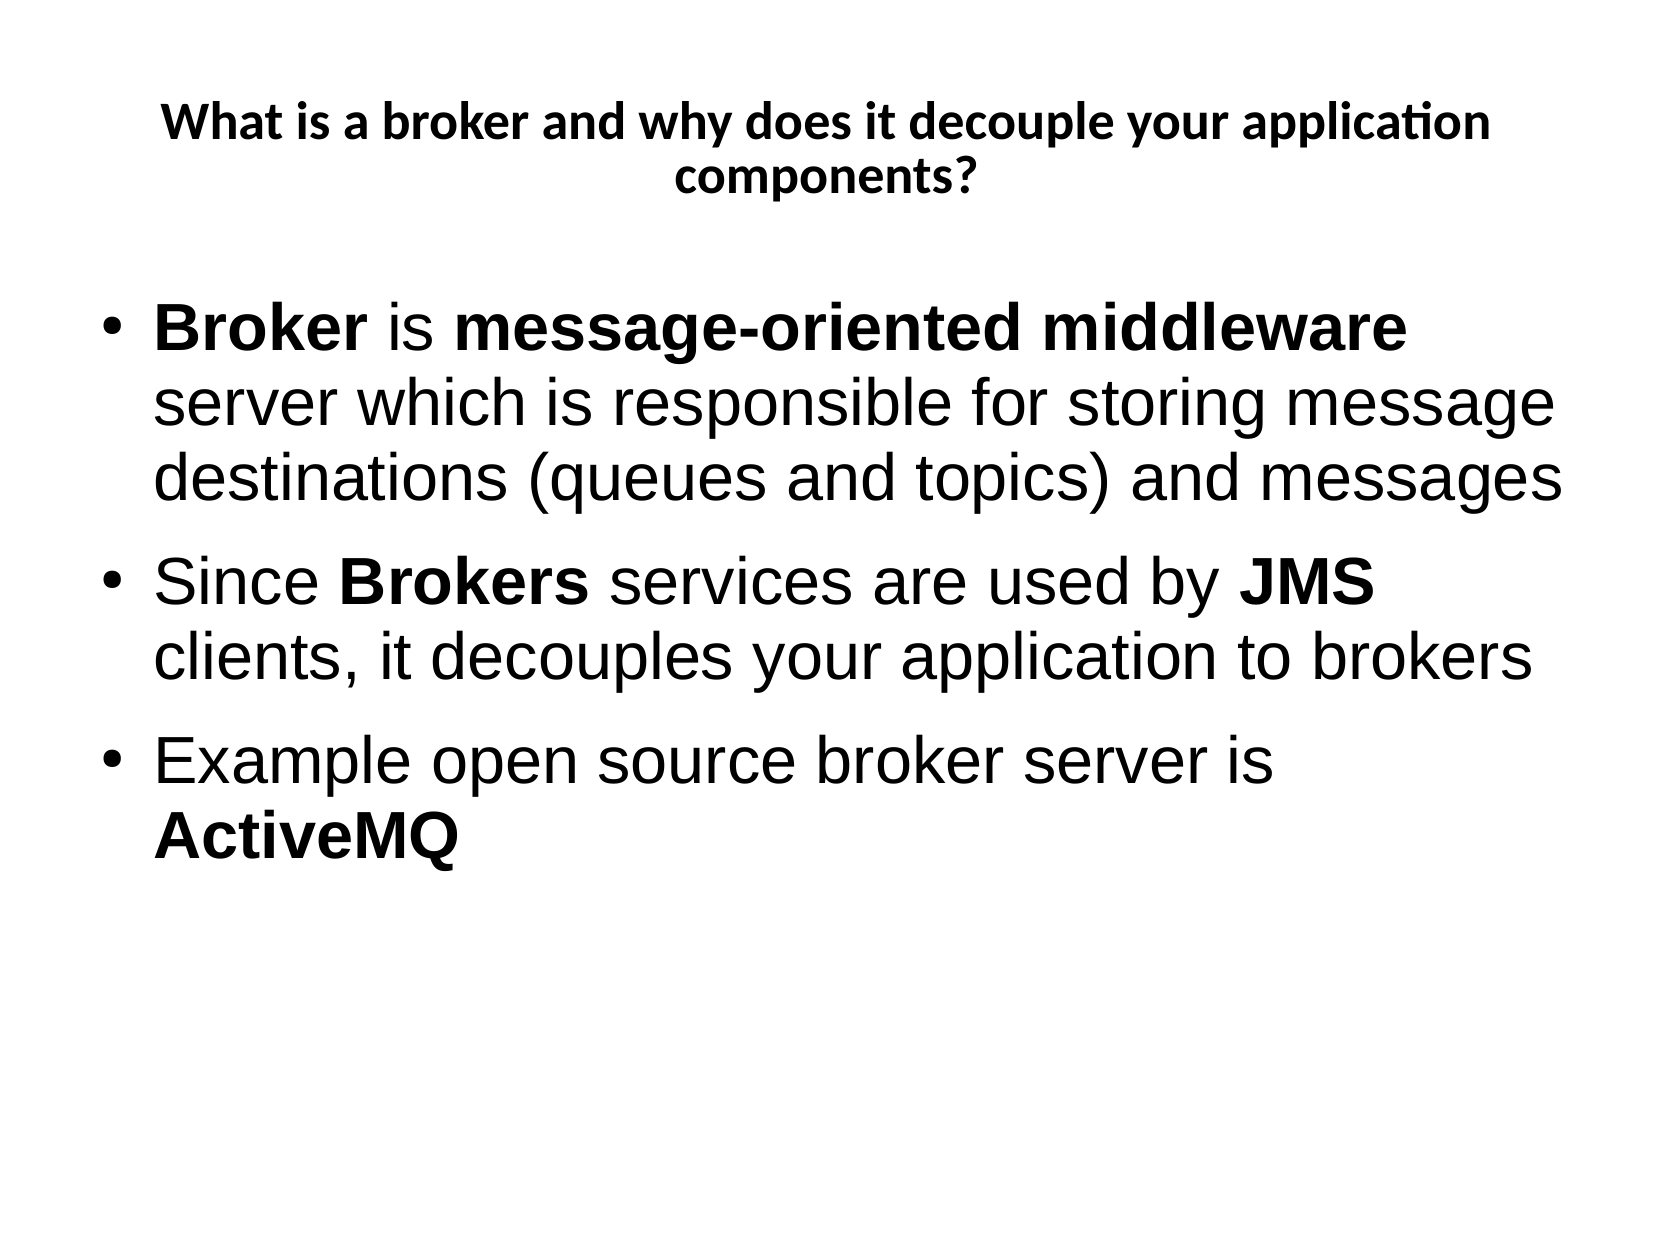

# What is a broker and why does it decouple your application components?
Broker is message-oriented middleware server which is responsible for storing message destinations (queues and topics) and messages
Since Brokers services are used by JMS clients, it decouples your application to brokers
Example open source broker server is ActiveMQ